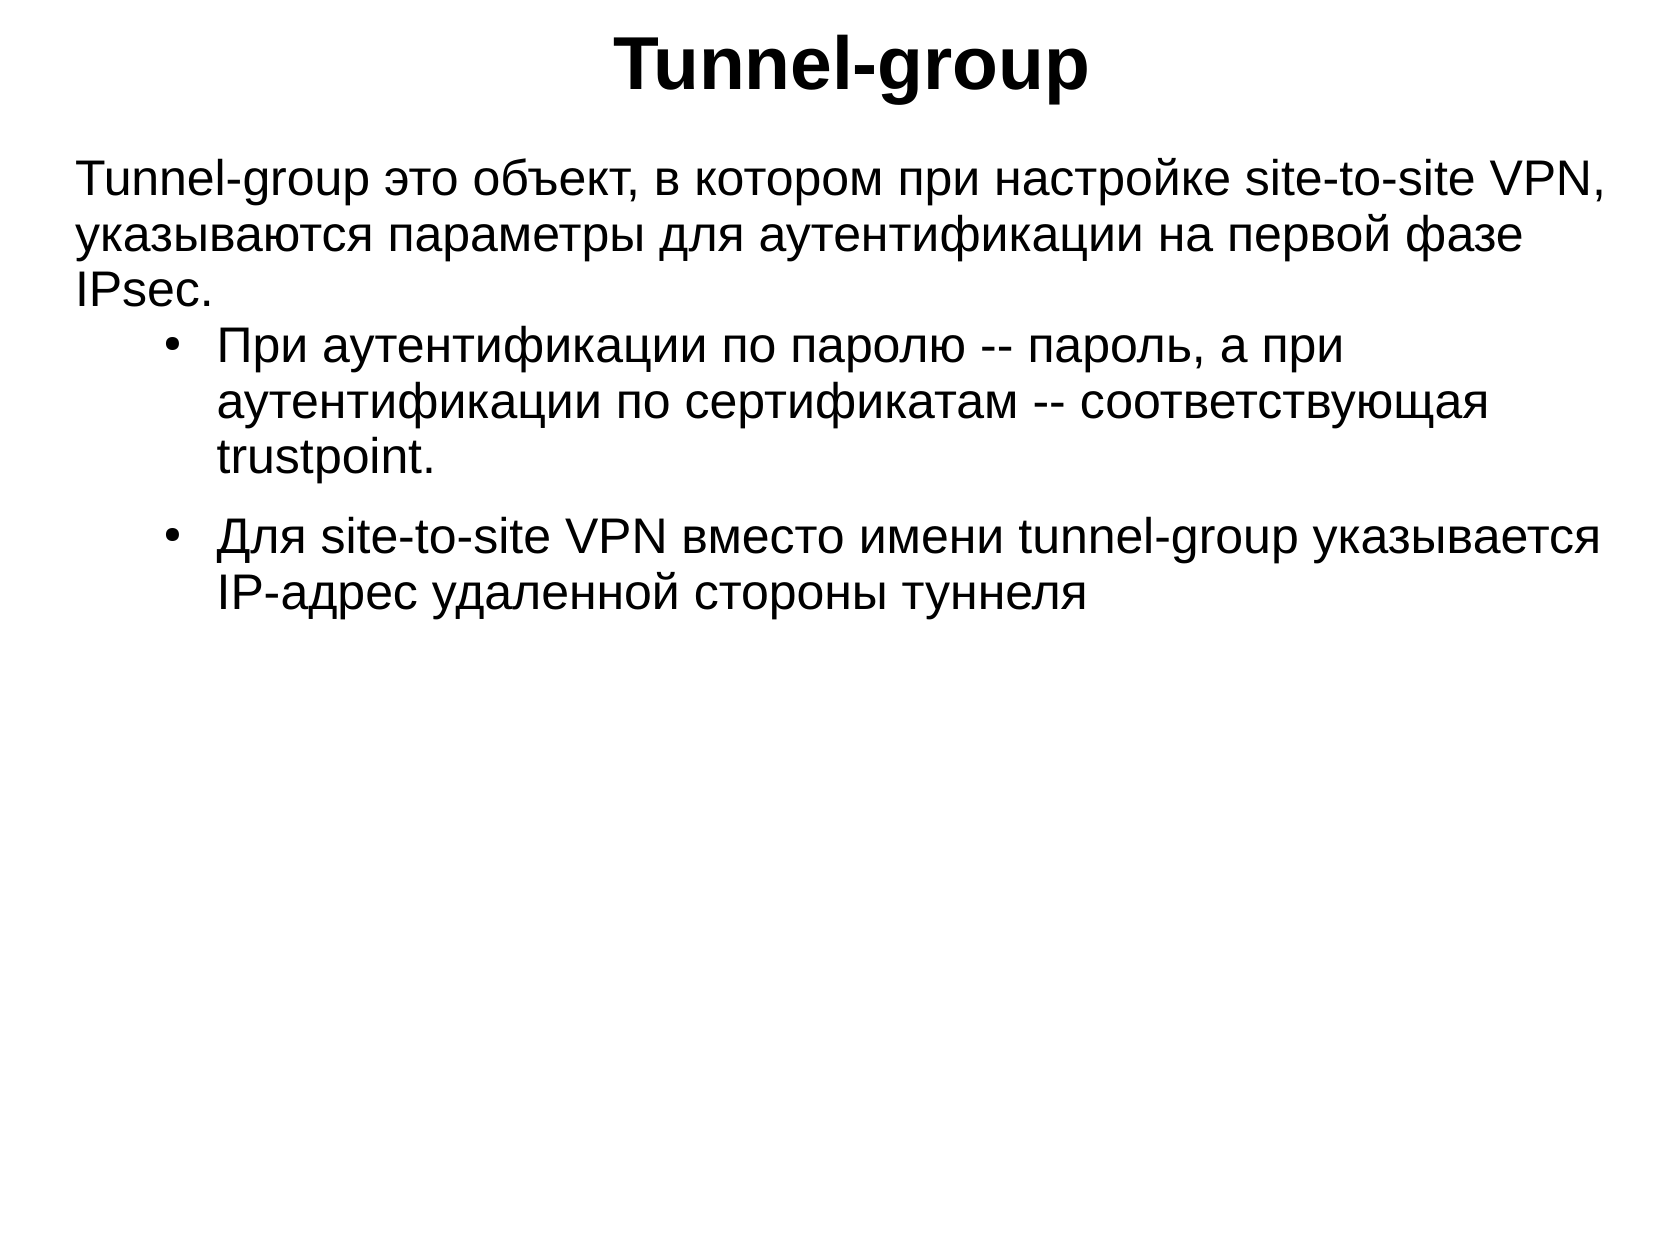

Tunnel-group
# Tunnel-group это объект, в котором при настройке site-to-site VPN, указываются параметры для аутентификации на первой фазе IPsec.
При аутентификации по паролю -- пароль, а при аутентификации по сертификатам -- соответствующая trustpoint.
Для site-to-site VPN вместо имени tunnel-group указывается IP-адрес удаленной стороны туннеля